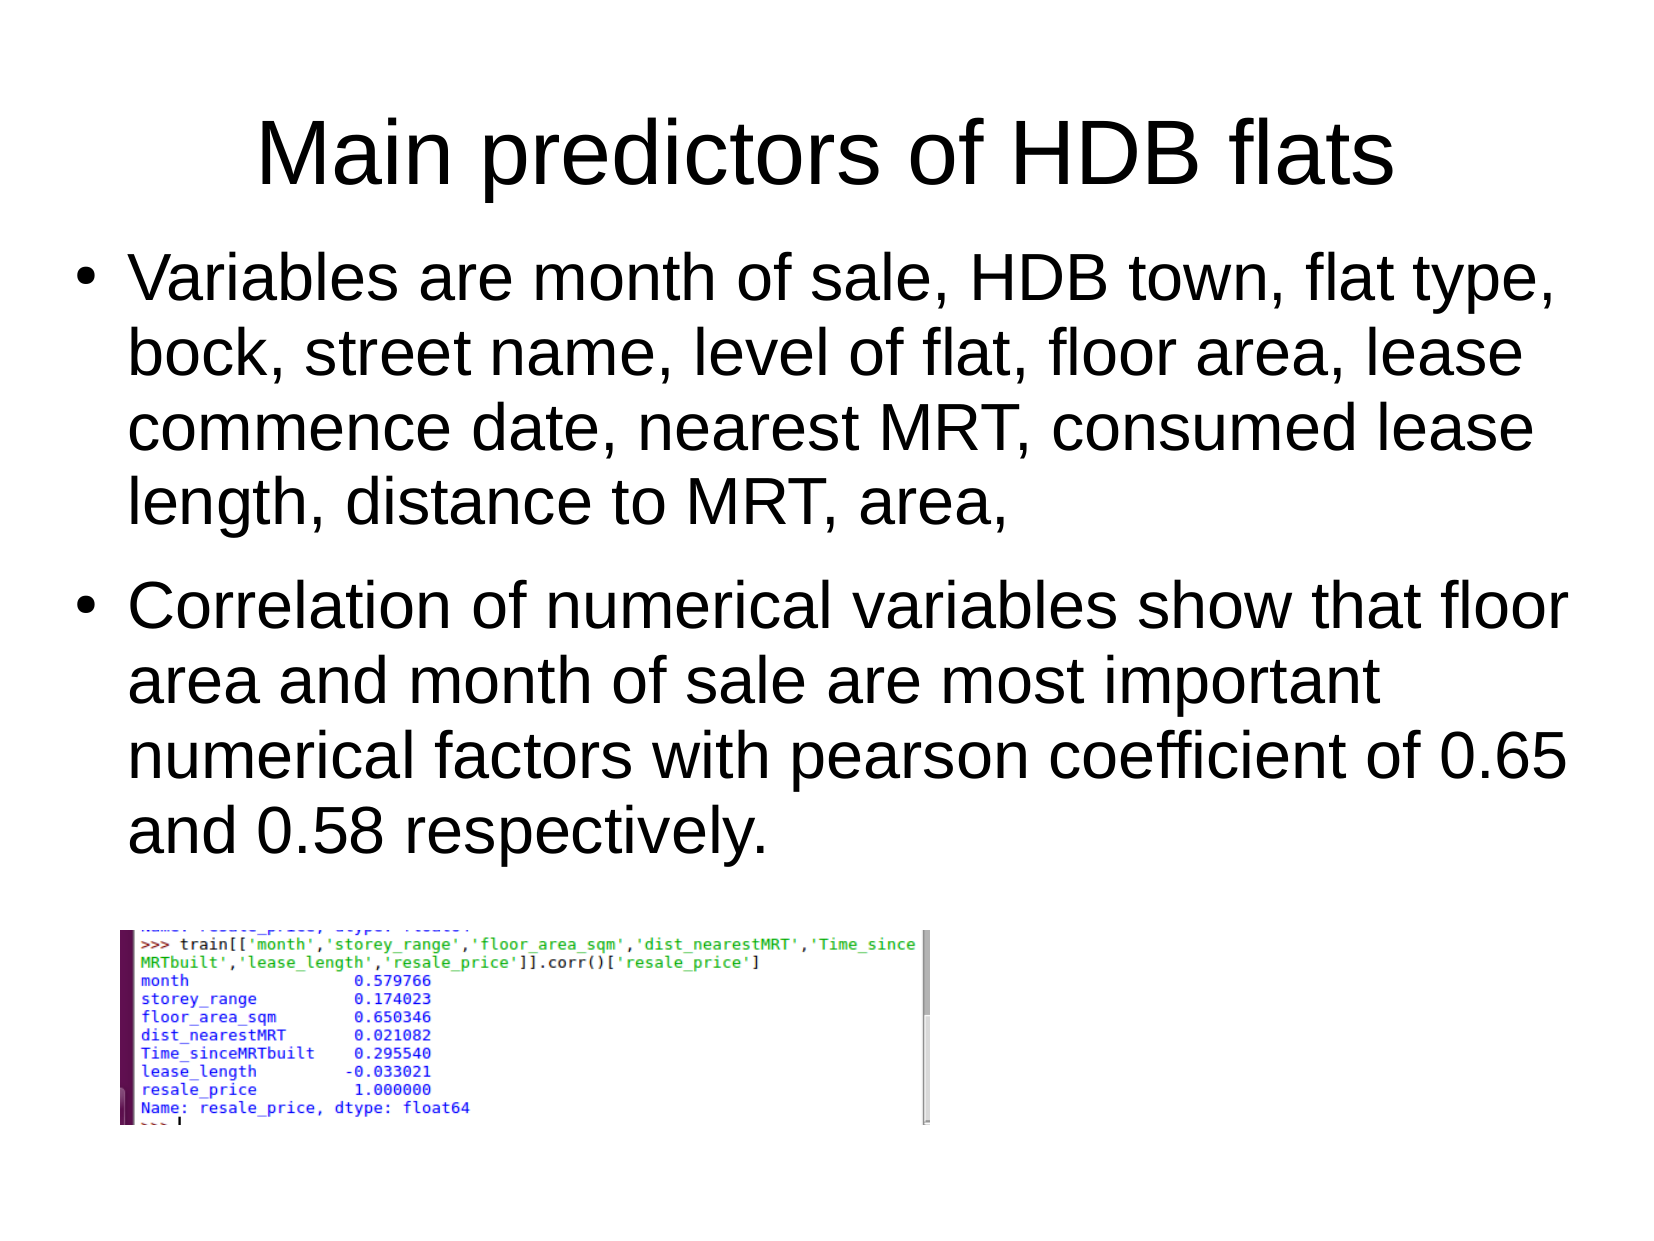

# Main predictors of HDB flats
Variables are month of sale, HDB town, flat type, bock, street name, level of flat, floor area, lease commence date, nearest MRT, consumed lease length, distance to MRT, area,
Correlation of numerical variables show that floor area and month of sale are most important numerical factors with pearson coefficient of 0.65 and 0.58 respectively.